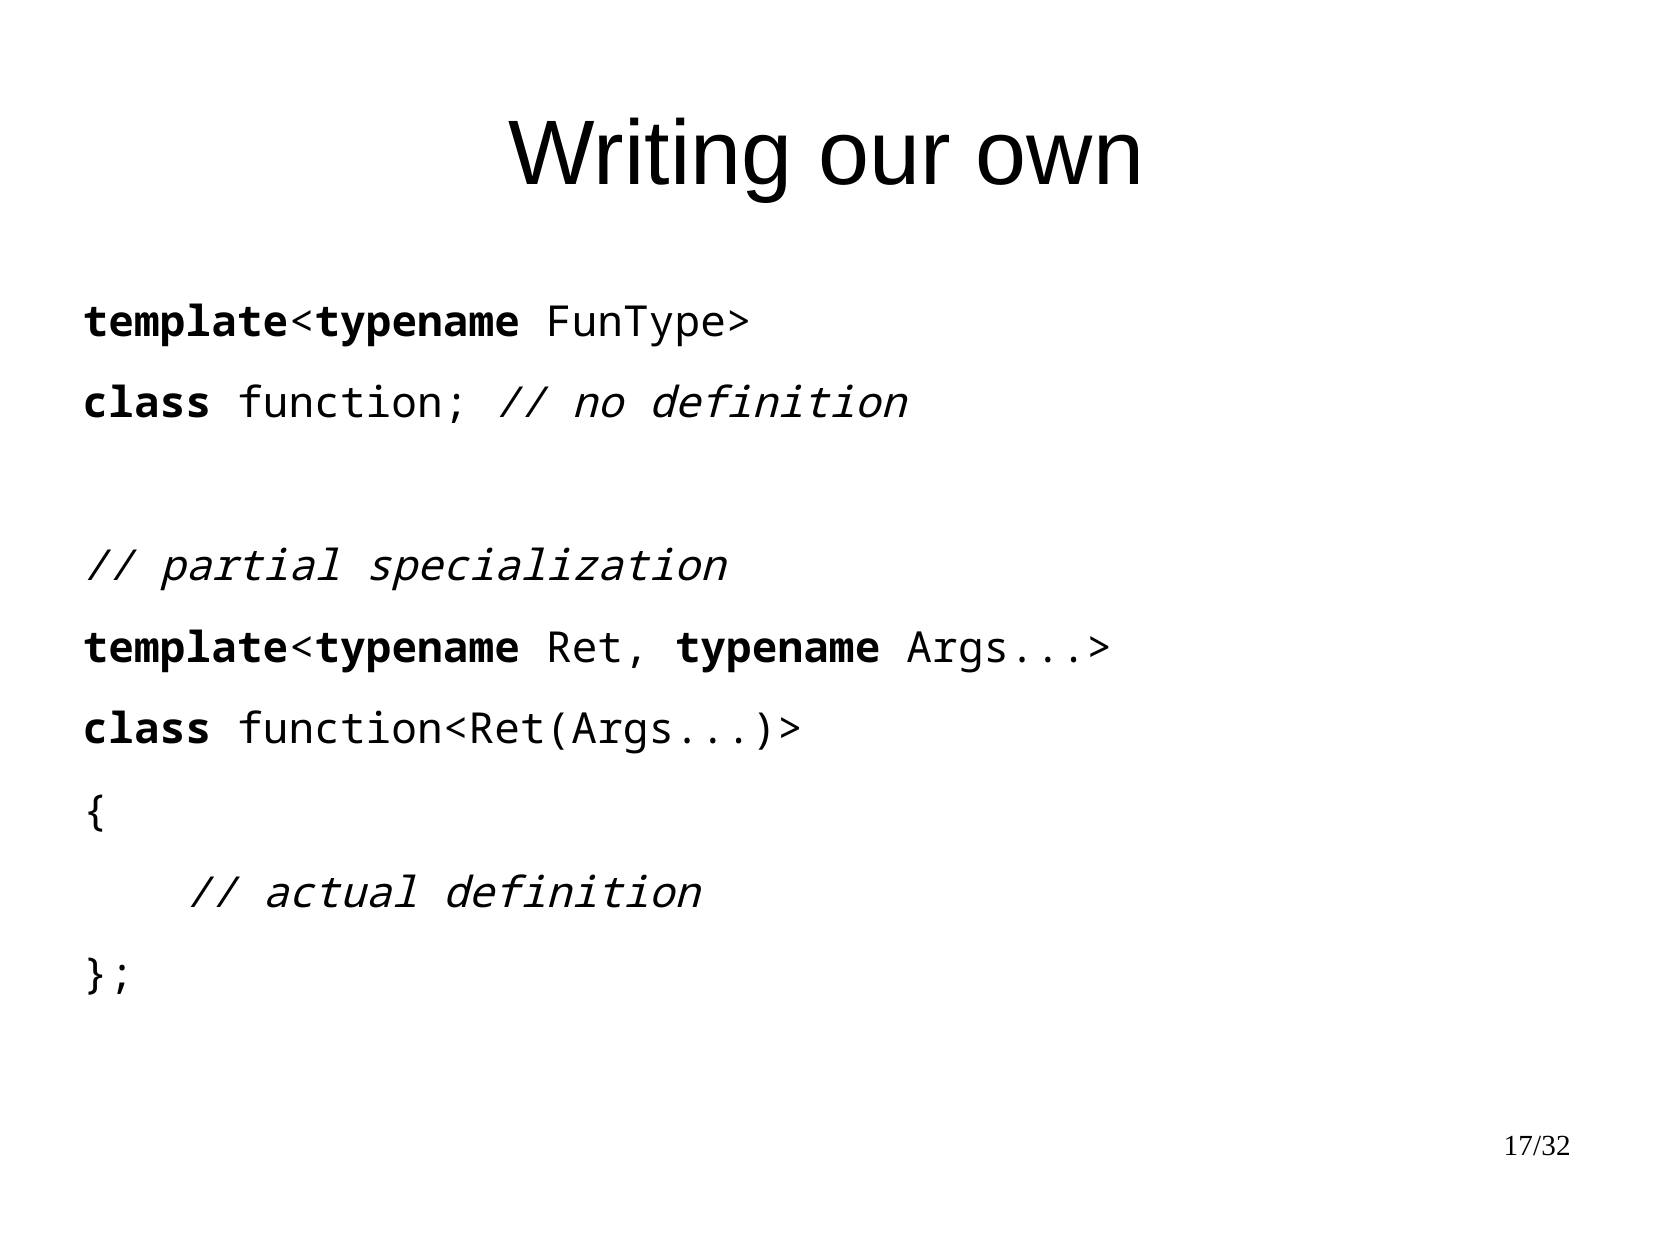

# Writing our own
template<typename FunType>
class function; // no definition
// partial specialization
template<typename Ret, typename Args...>
class function<Ret(Args...)>
{
 // actual definition
};
17